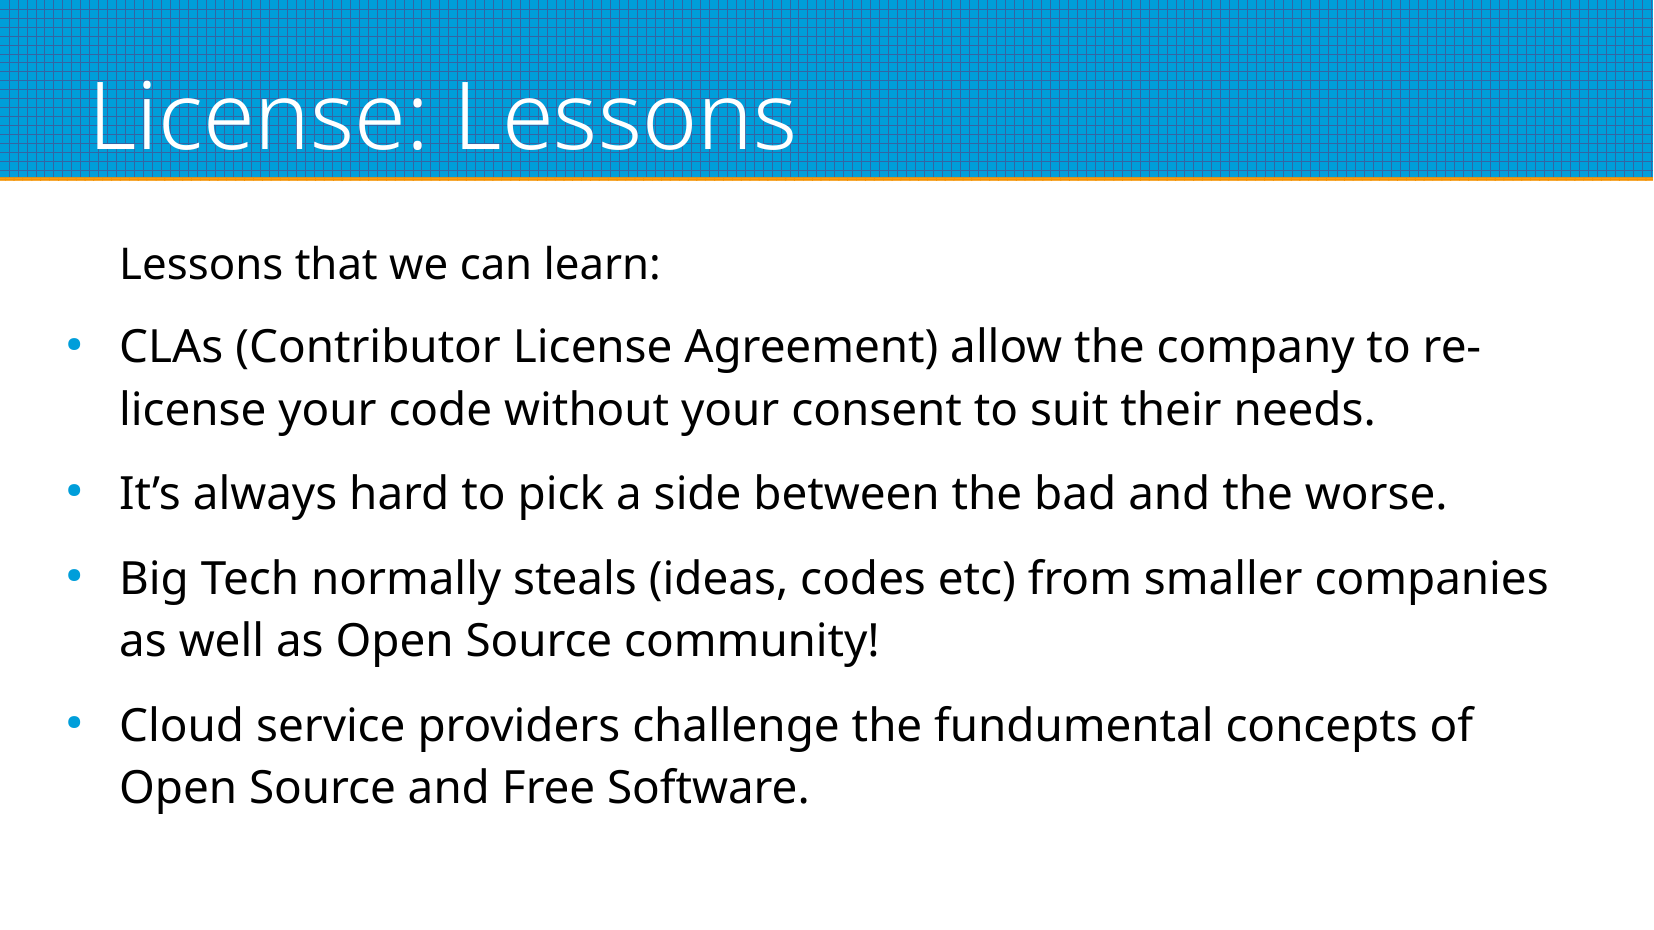

# License: Lessons
Lessons that we can learn:
CLAs (Contributor License Agreement) allow the company to re-license your code without your consent to suit their needs.
It’s always hard to pick a side between the bad and the worse.
Big Tech normally steals (ideas, codes etc) from smaller companies as well as Open Source community!
Cloud service providers challenge the fundumental concepts of Open Source and Free Software.